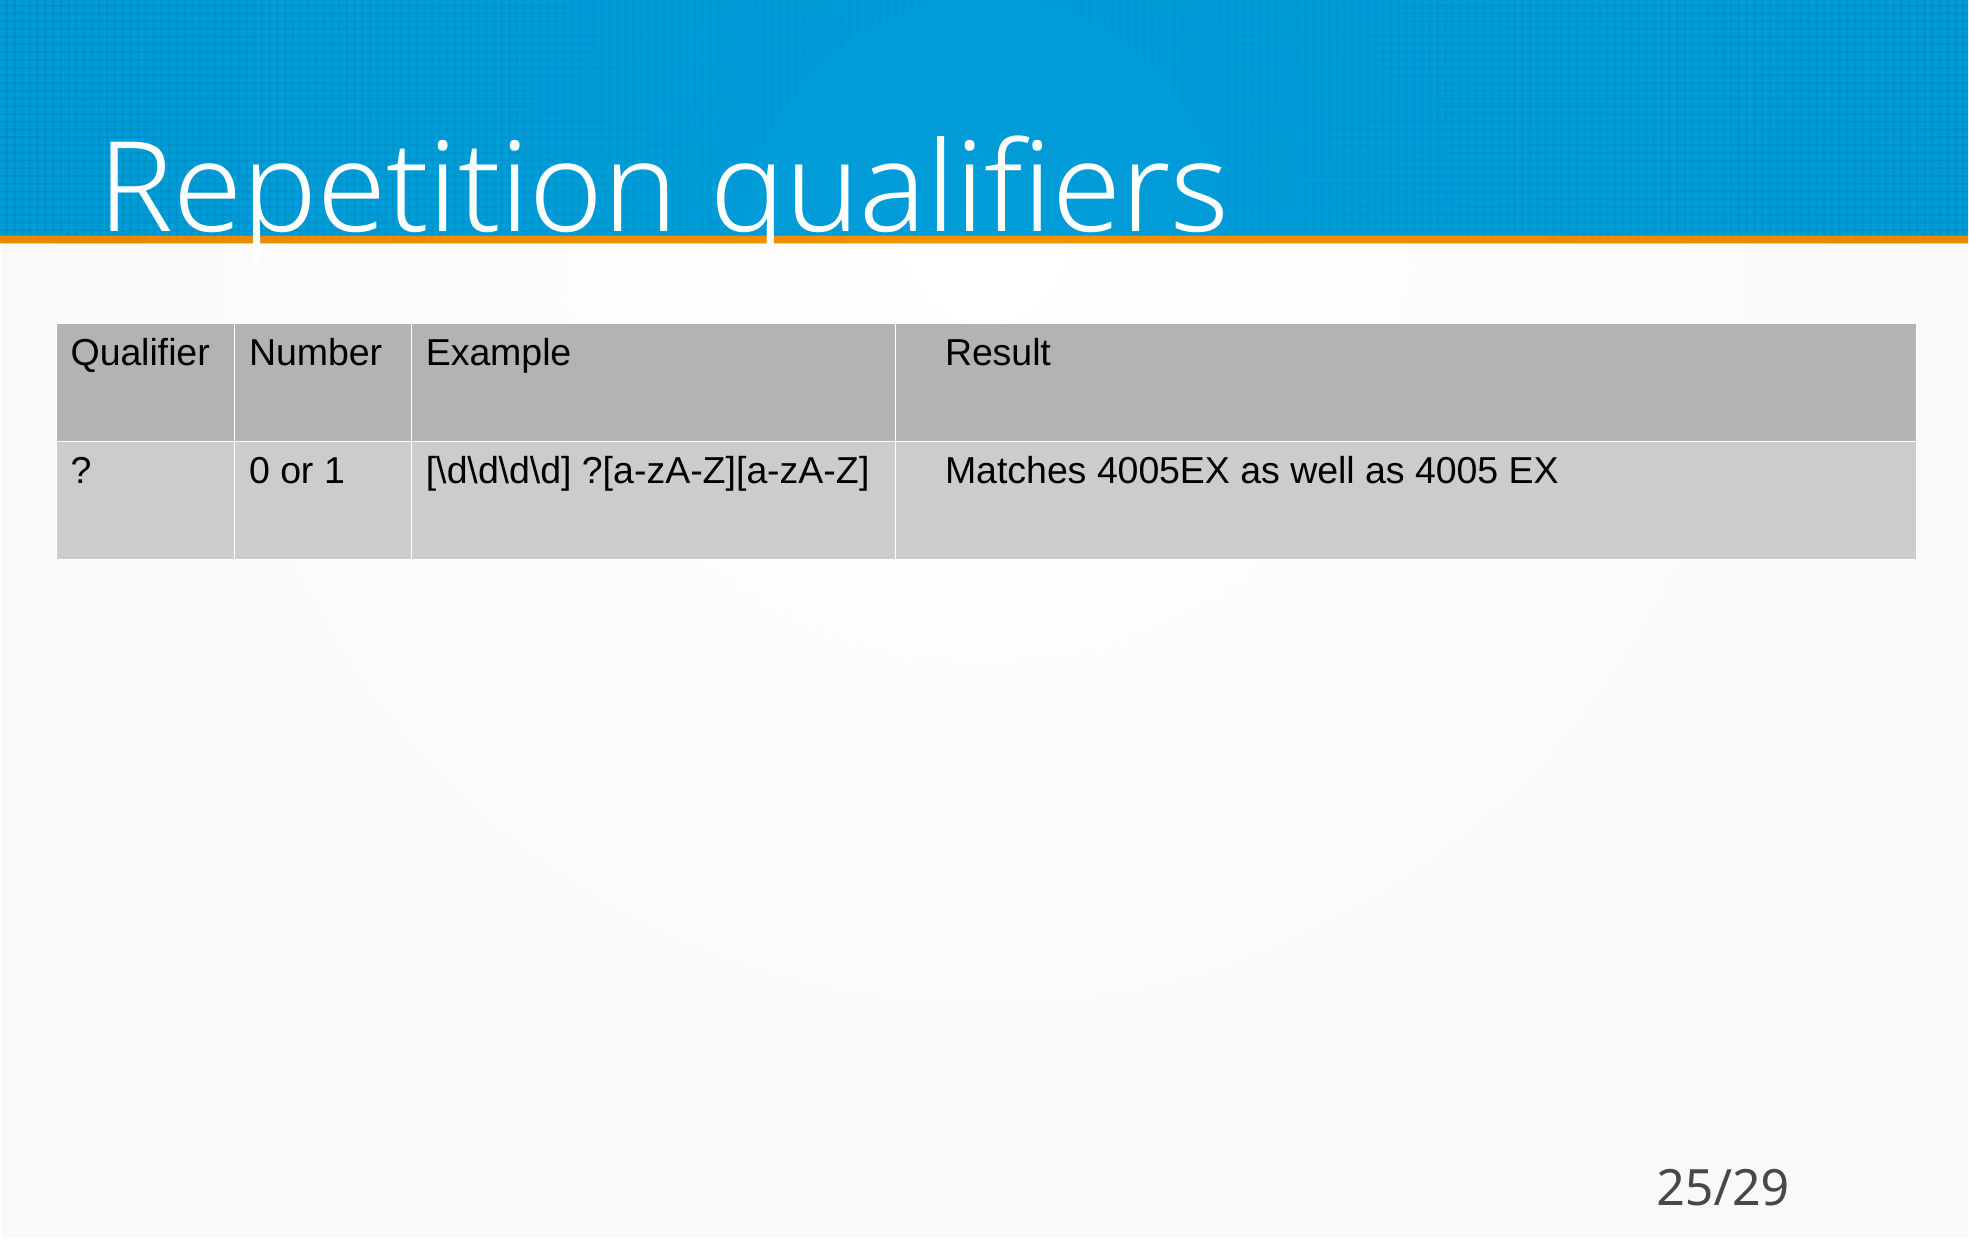

# Repetition qualifiers
| Qualifier | Number | Example | Result |
| --- | --- | --- | --- |
| ? | 0 or 1 | [\d\d\d\d] ?[a-zA-Z][a-zA-Z] | Matches 4005EX as well as 4005 EX |
25